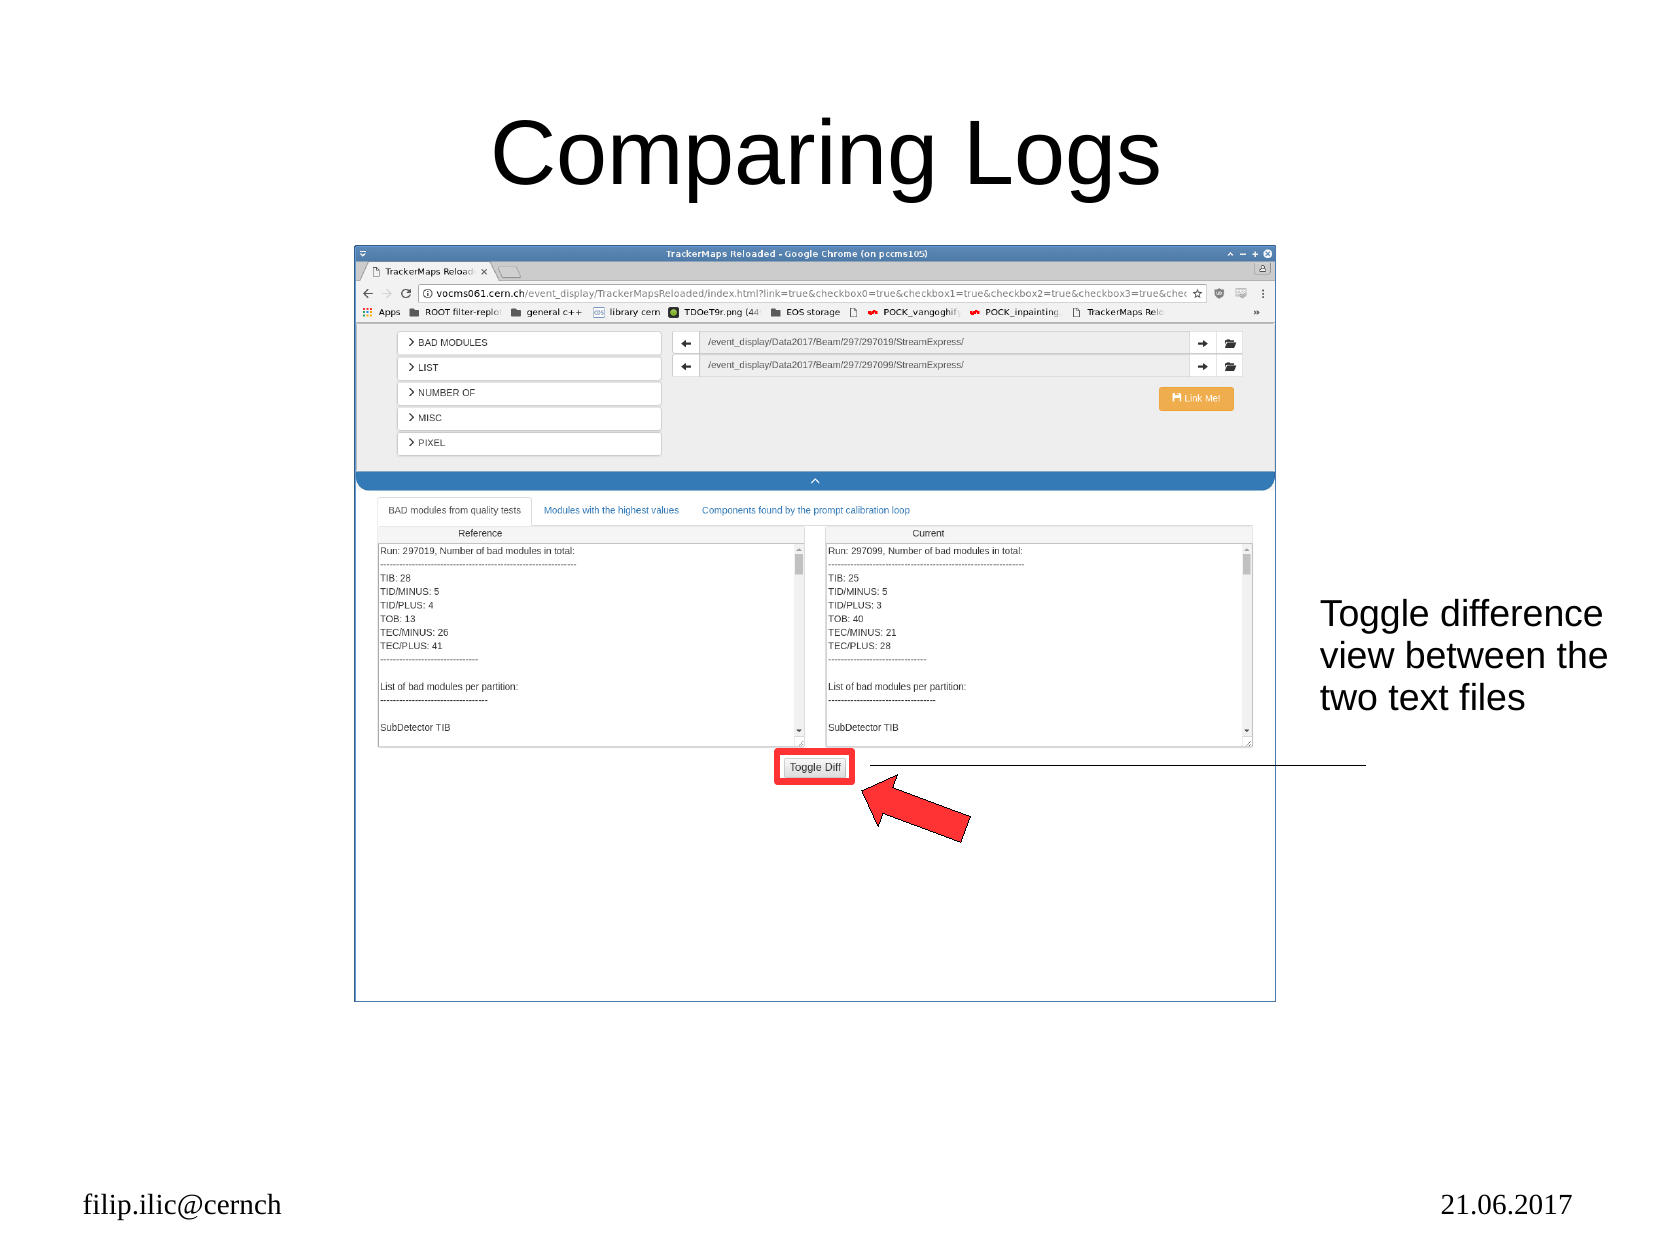

# Comparing Logs
Toggle difference
view between the
two text files